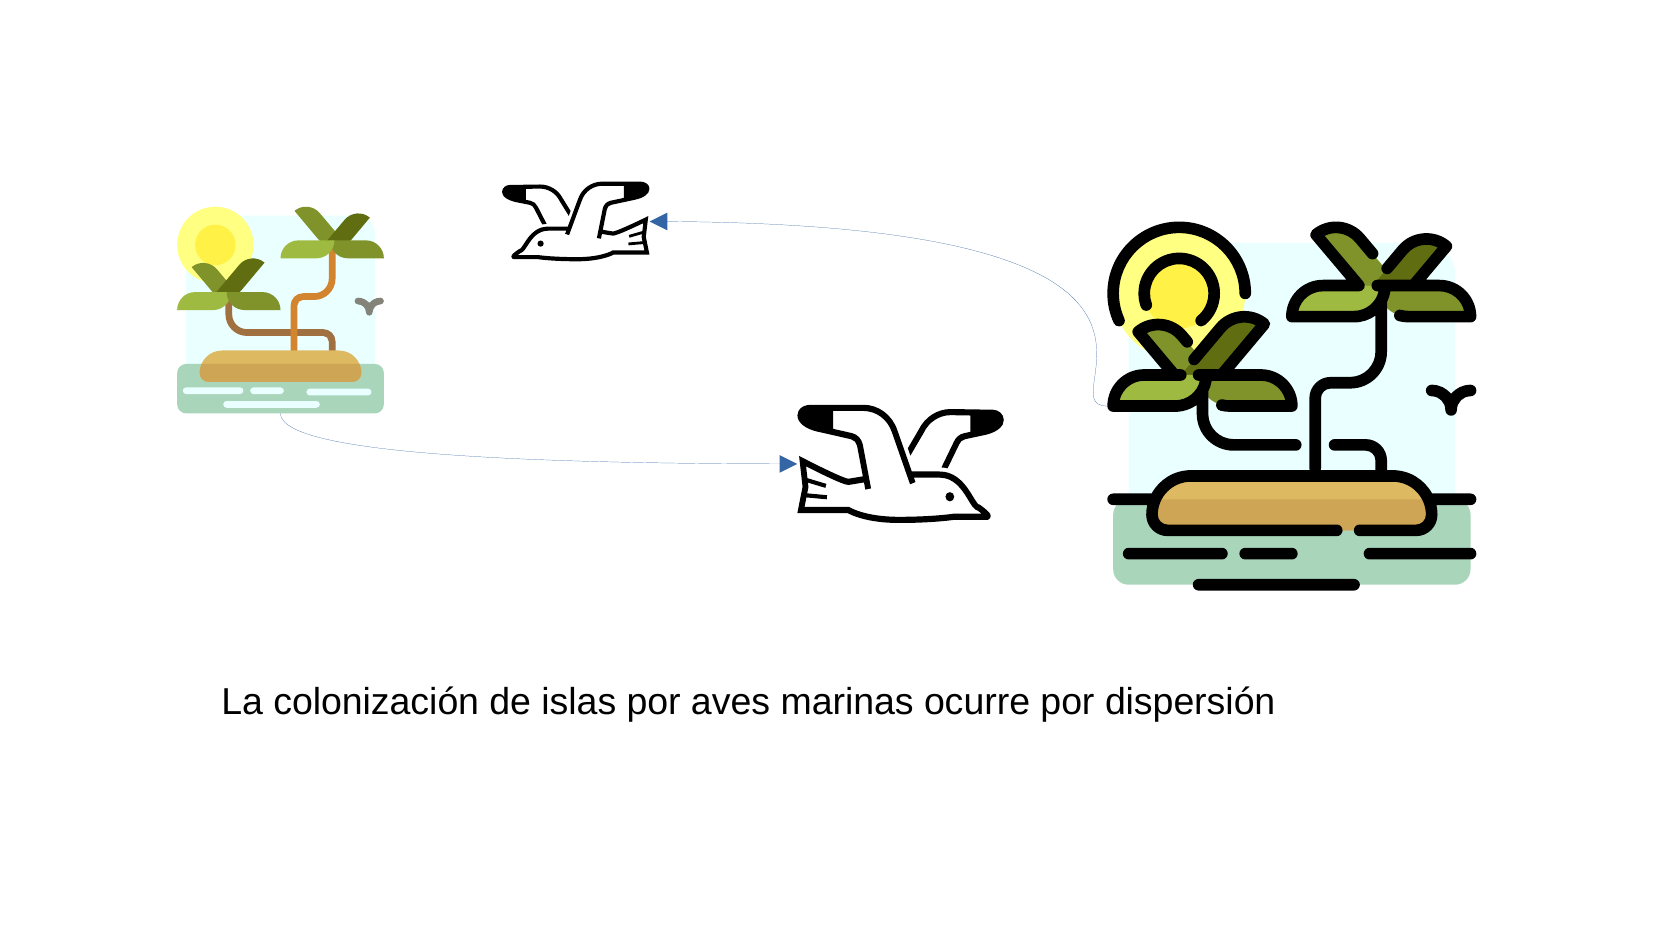

La colonización de islas por aves marinas ocurre por dispersión